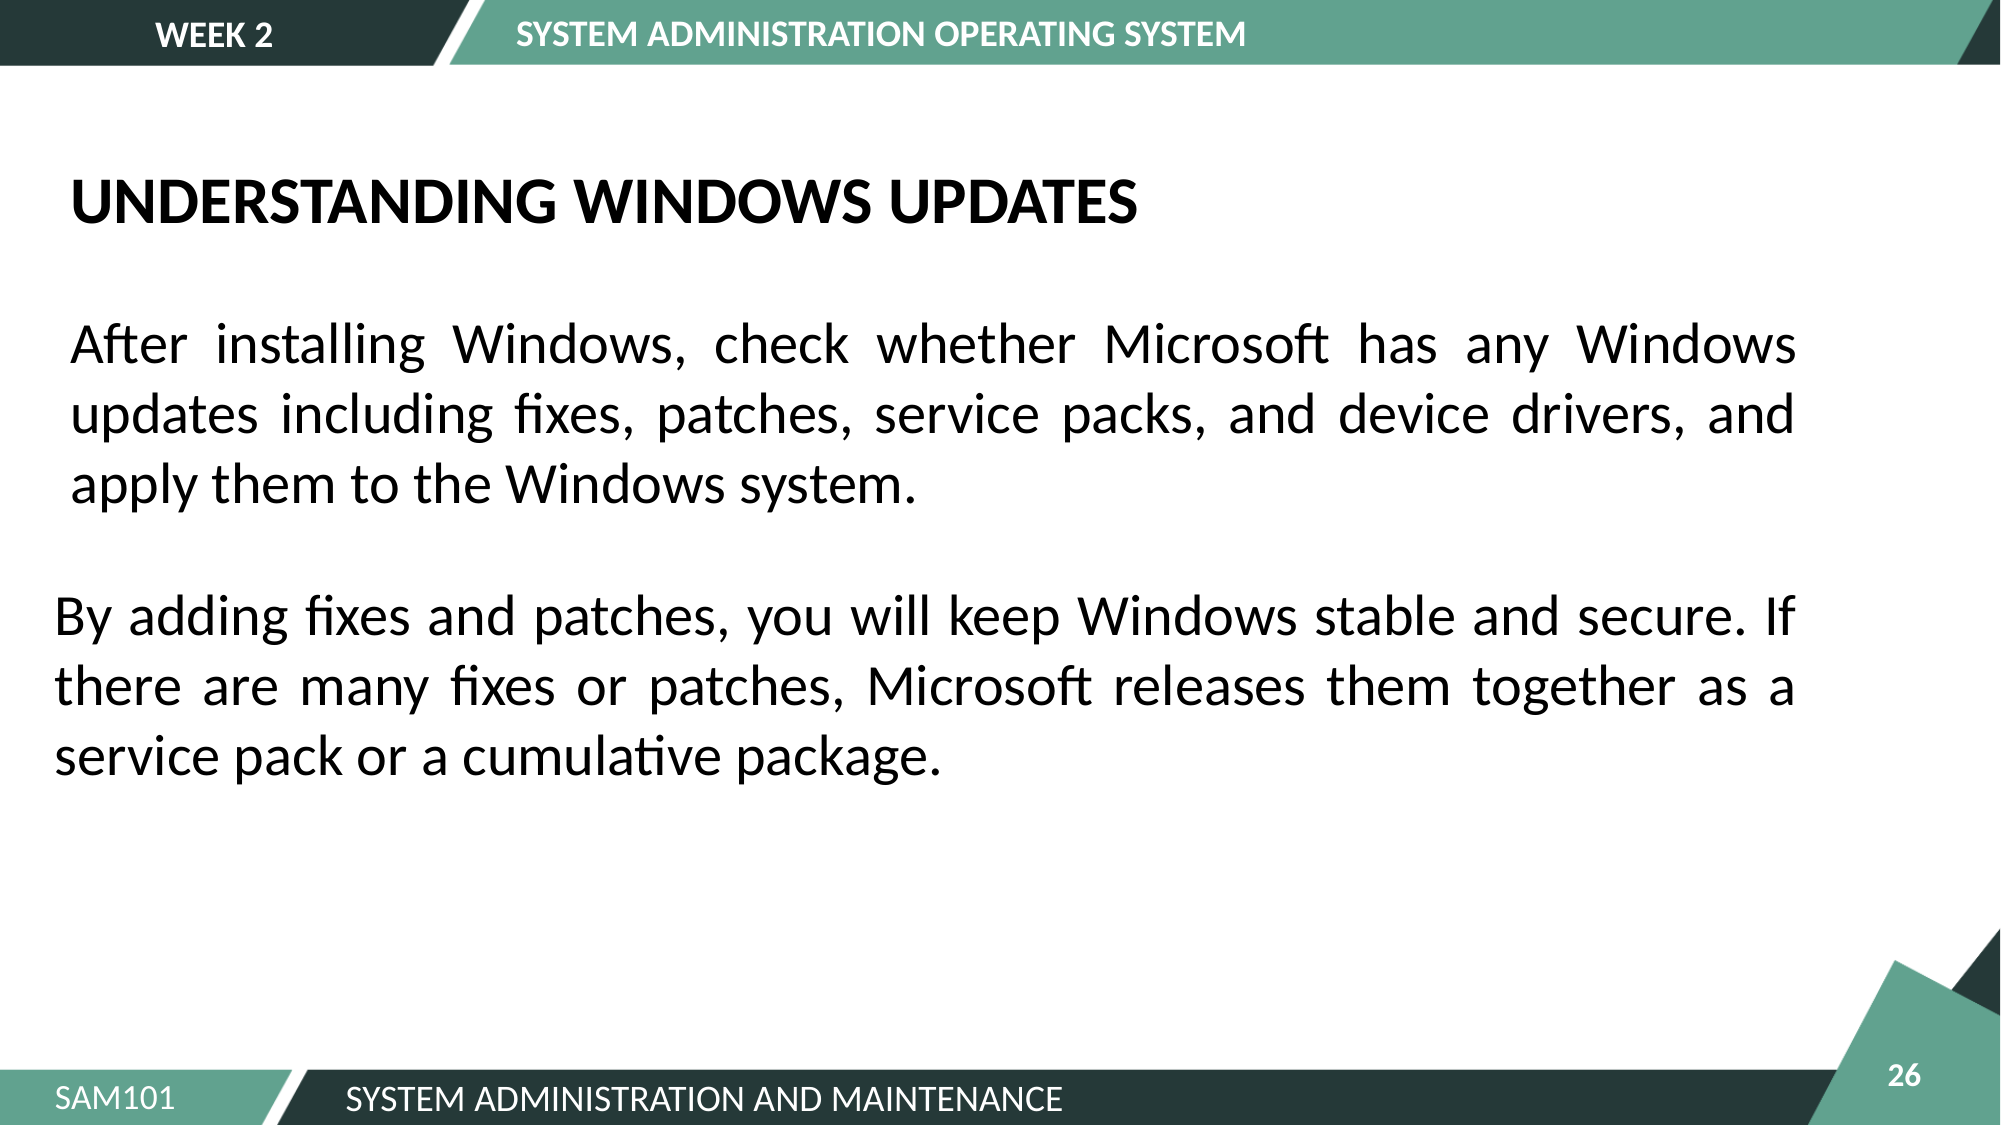

SYSTEM ADMINISTRATION OPERATING SYSTEM
WEEK 2
UNDERSTANDING WINDOWS UPDATES
After installing Windows, check whether Microsoft has any Windows updates including fixes, patches, service packs, and device drivers, and apply them to the Windows system.
By adding fixes and patches, you will keep Windows stable and secure. If there are many fixes or patches, Microsoft releases them together as a service pack or a cumulative package.
SAM101
SYSTEM ADMINISTRATION AND MAINTENANCE